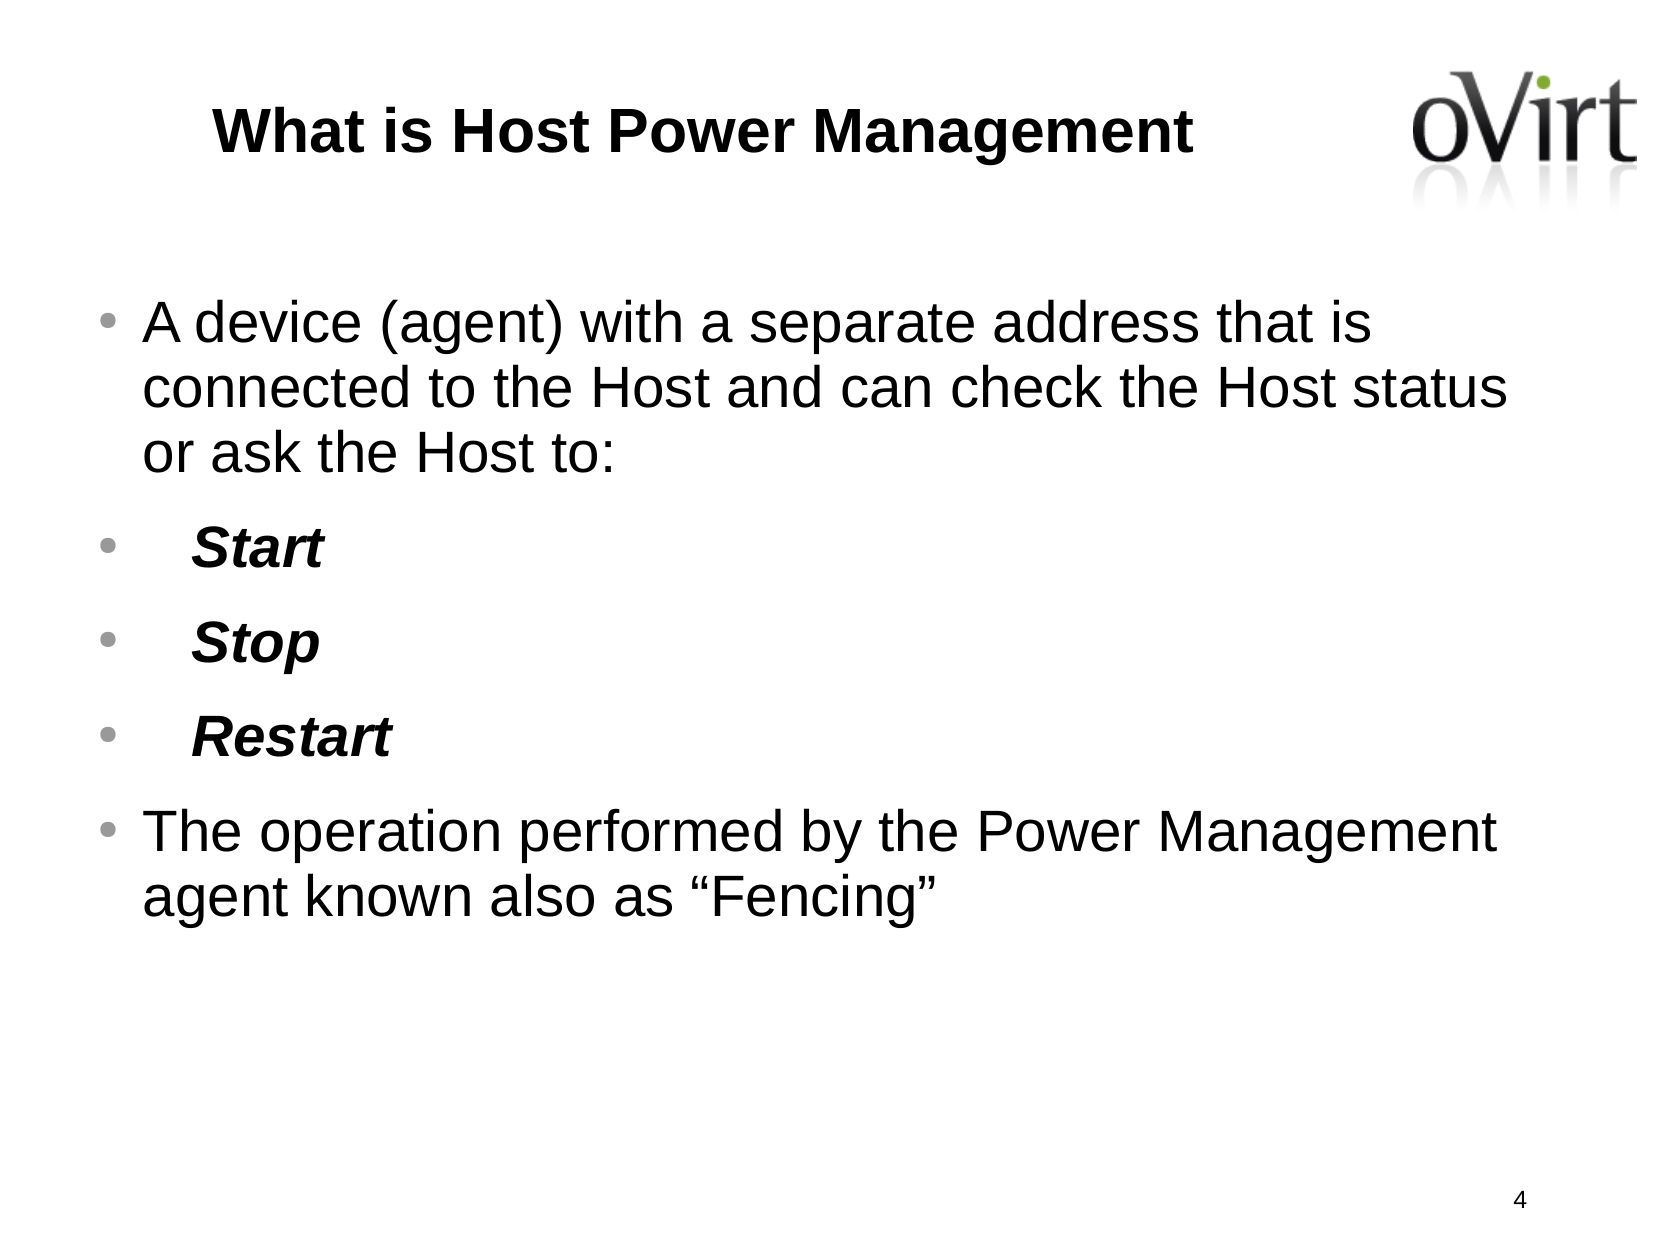

# What is Host Power Management
A device (agent) with a separate address that is connected to the Host and can check the Host status or ask the Host to:
 Start
 Stop
 Restart
The operation performed by the Power Management agent known also as “Fencing”